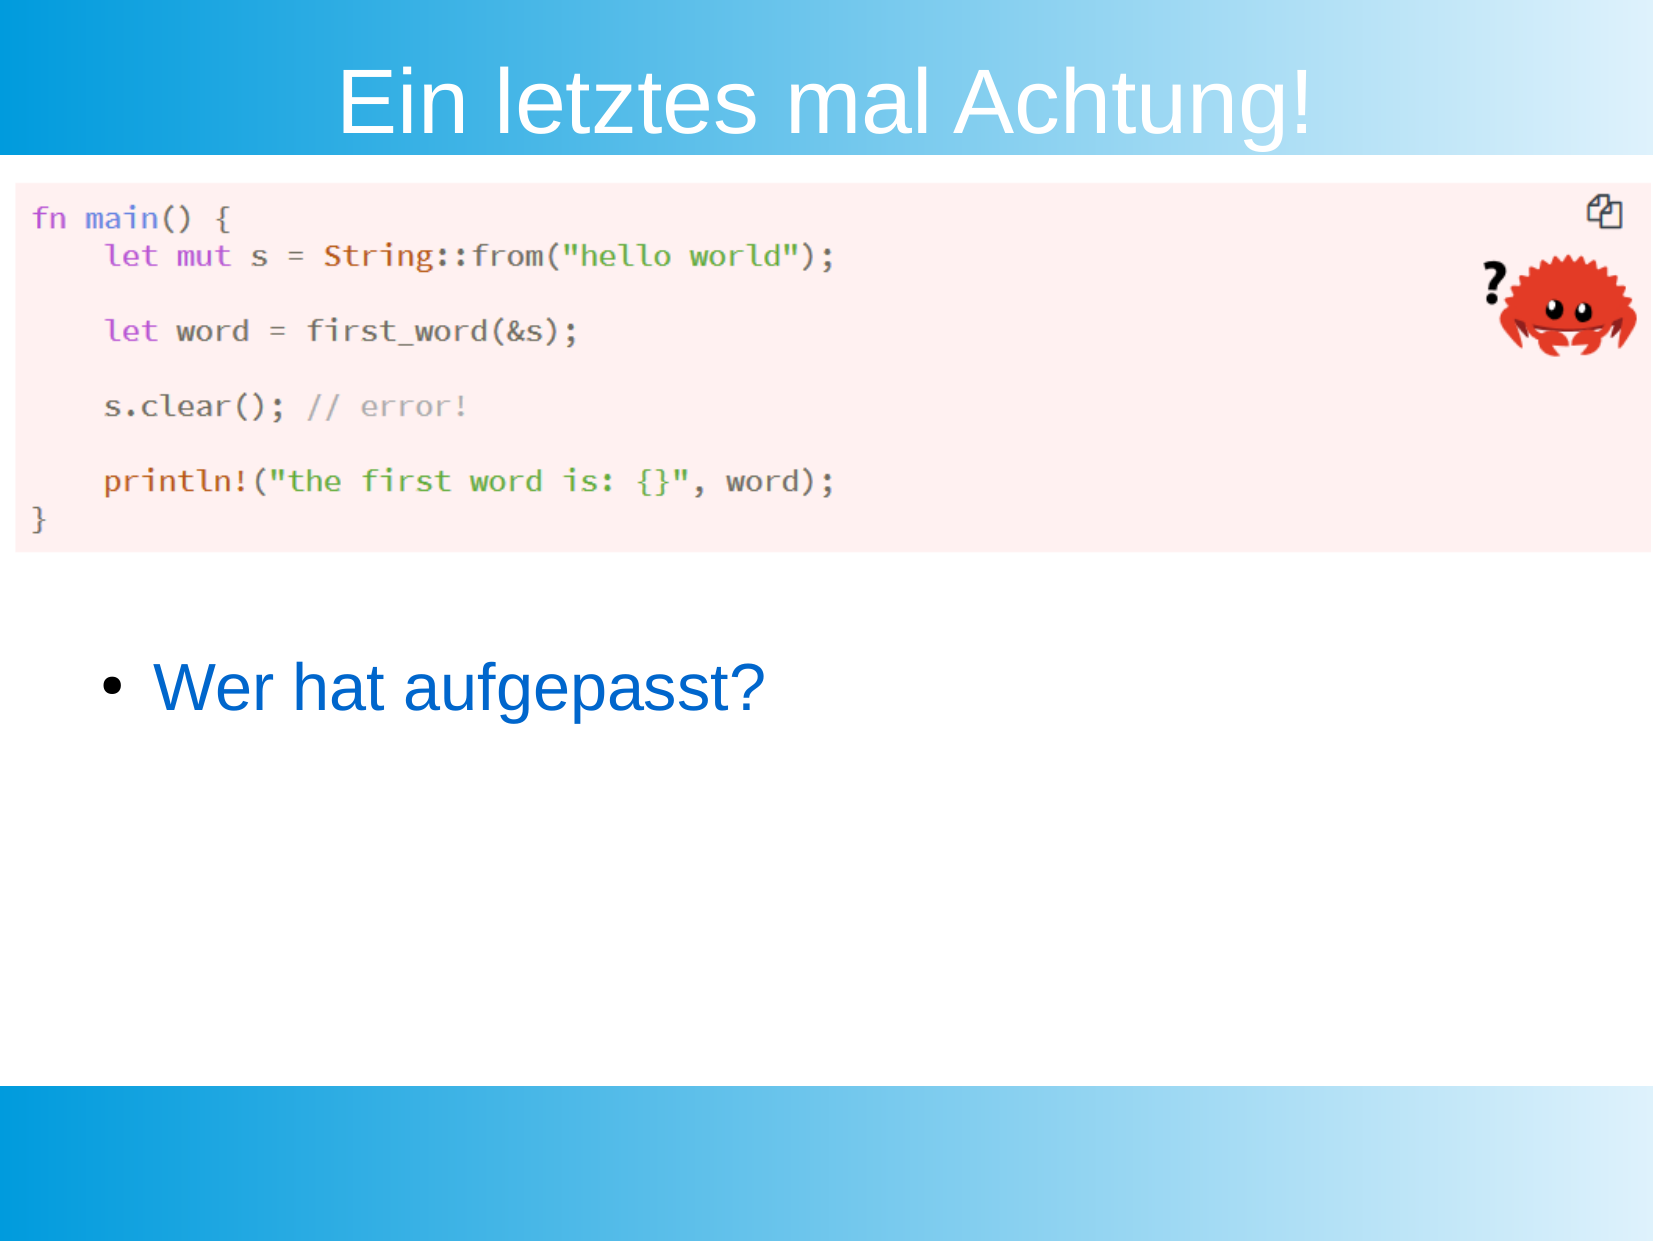

# Ein letztes mal Achtung!
Wer hat aufgepasst?